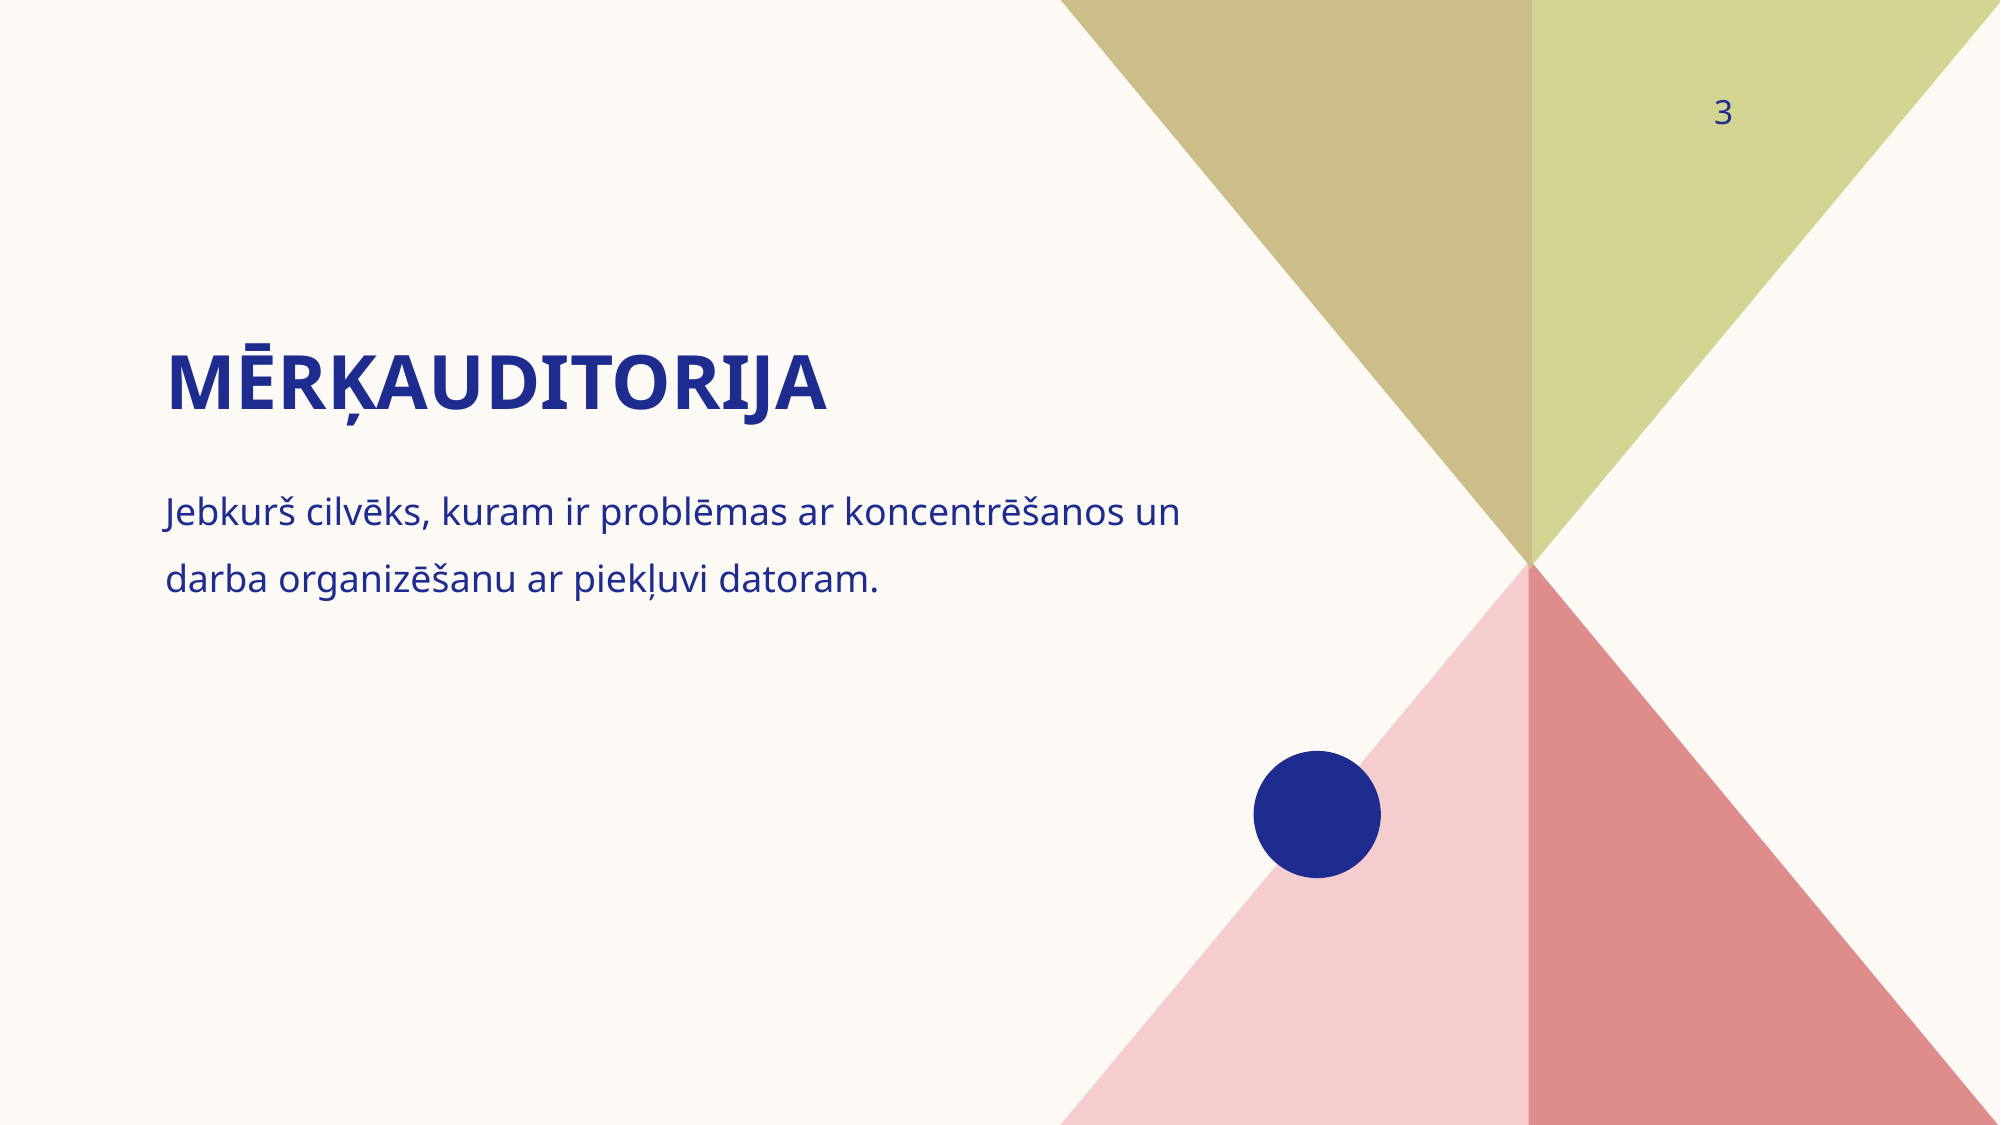

# Mērķauditorija
Jebkurš cilvēks, kuram ir problēmas ar koncentrēšanos un darba organizēšanu ar piekļuvi datoram.